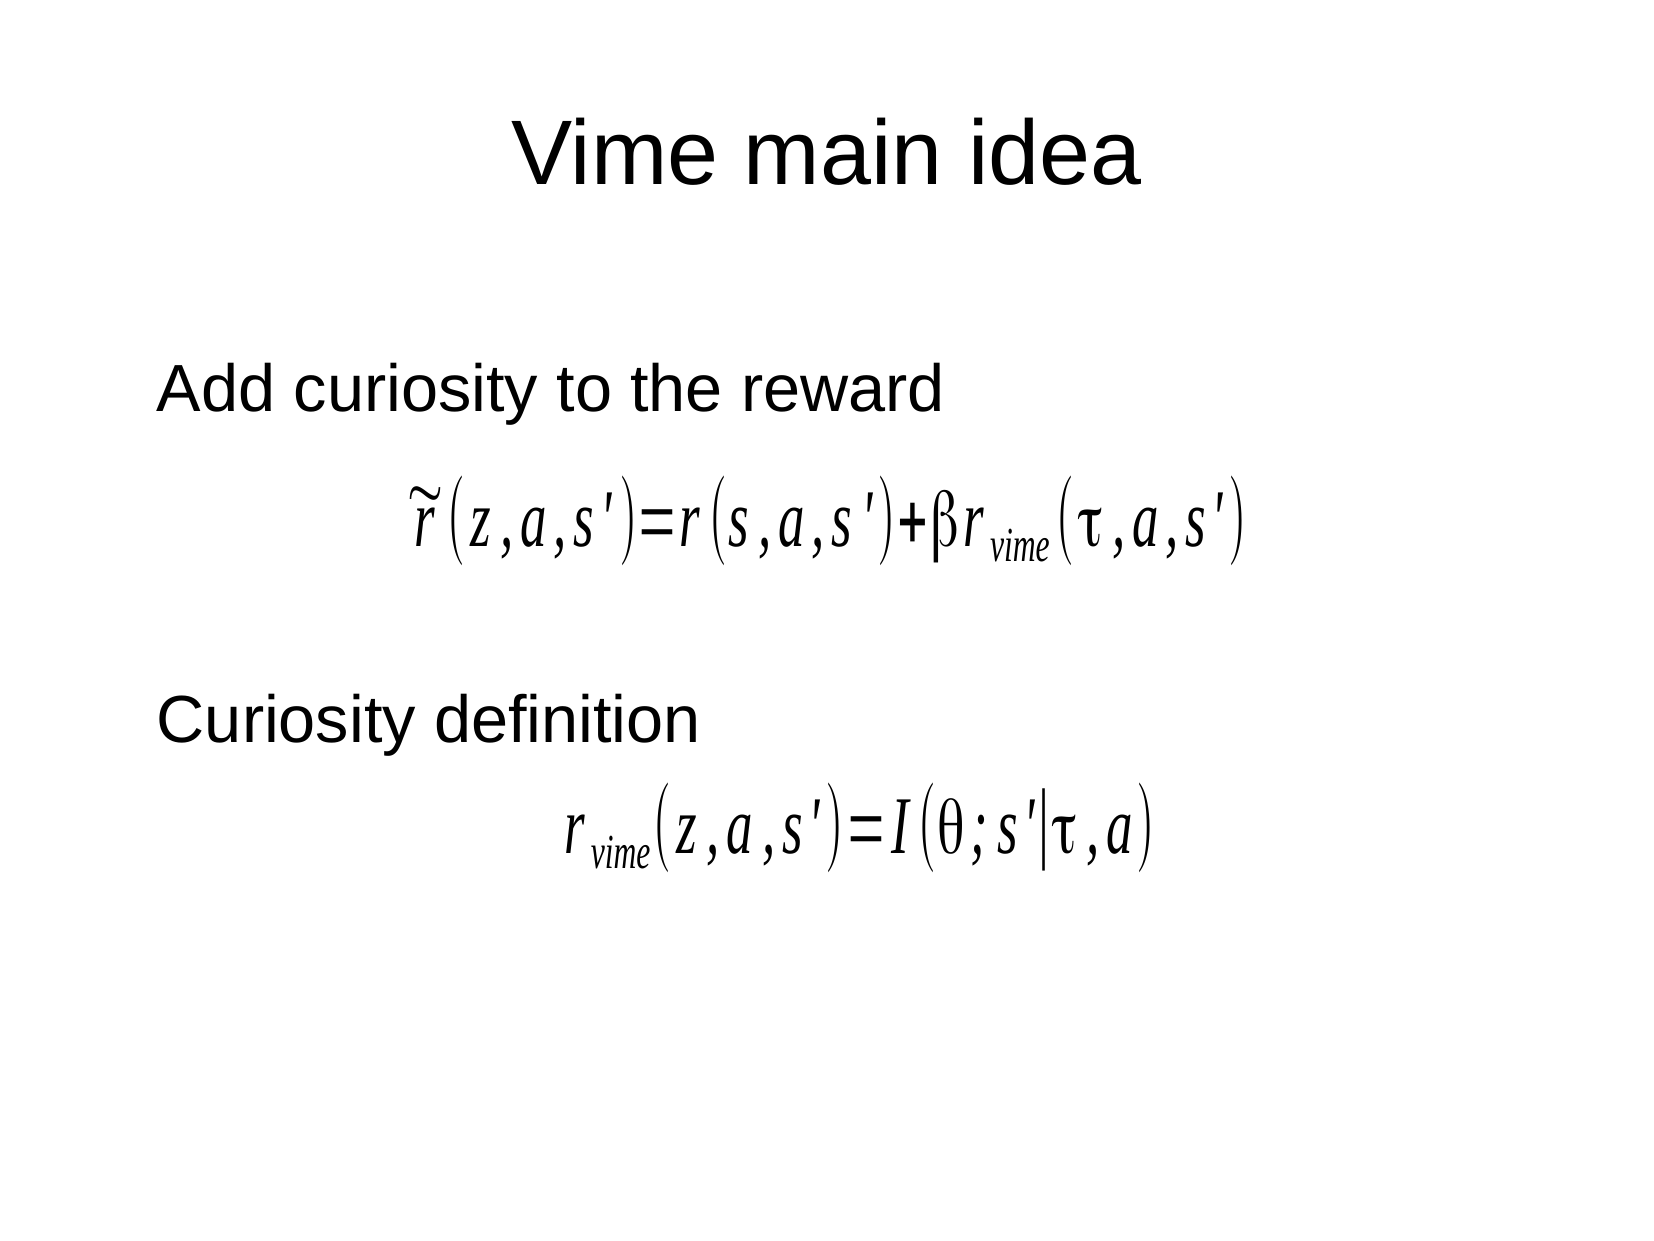

# Vime main idea
Add curiosity to the reward
Curiosity definition